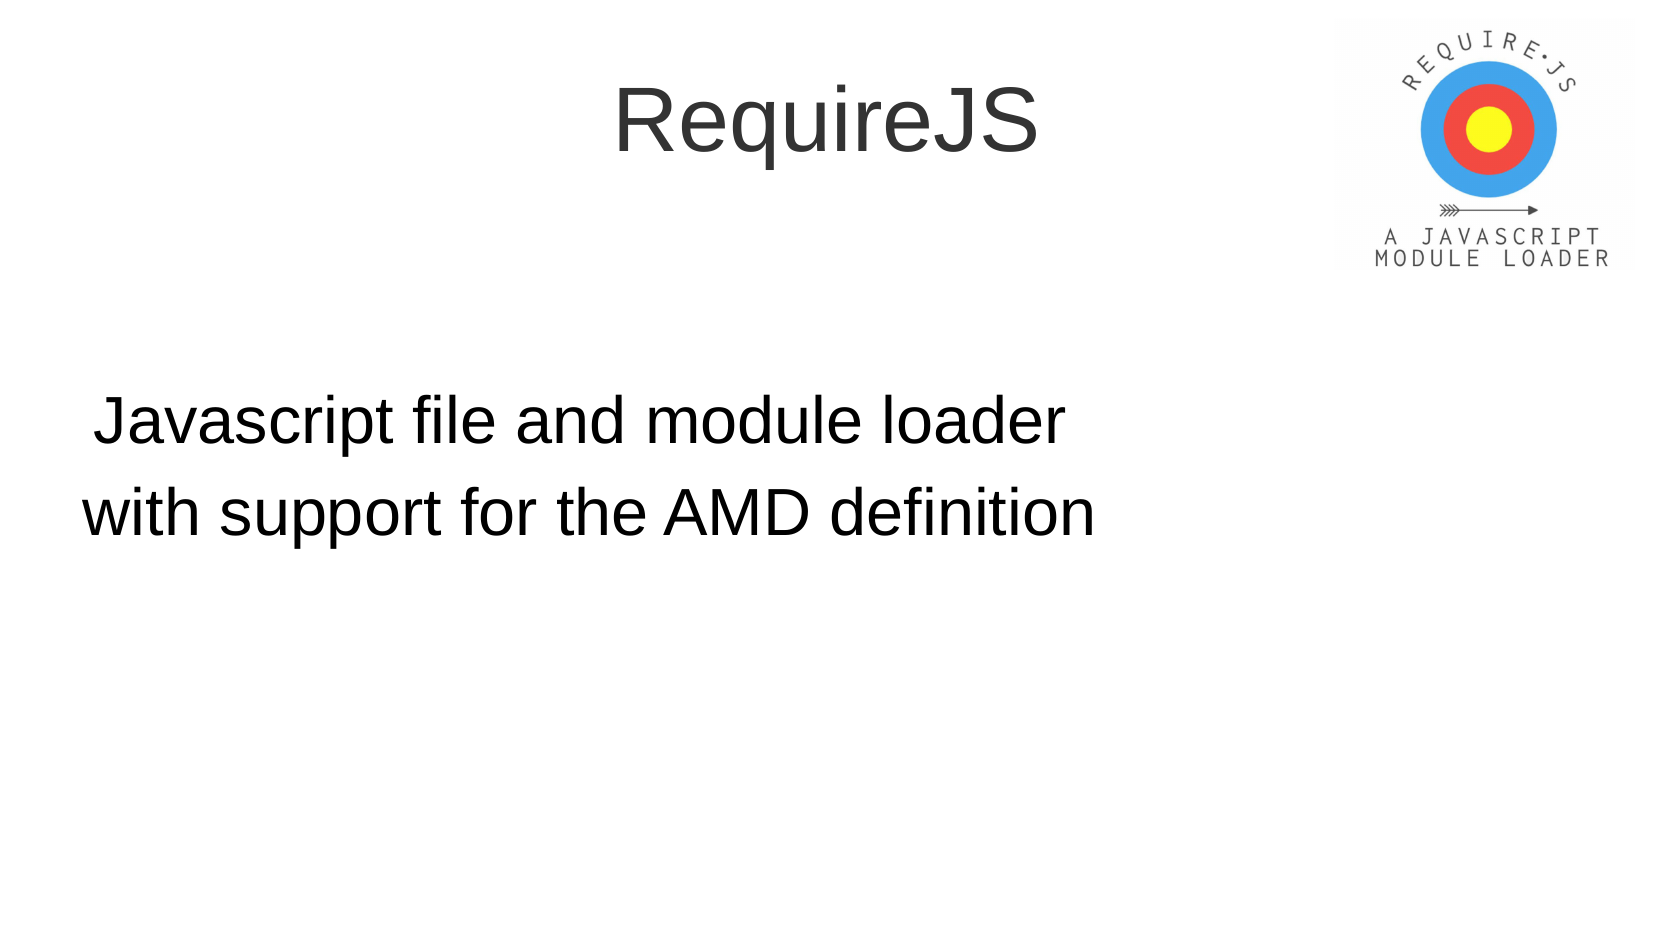

RequireJS
# Javascript file and module loader with support for the AMD definition